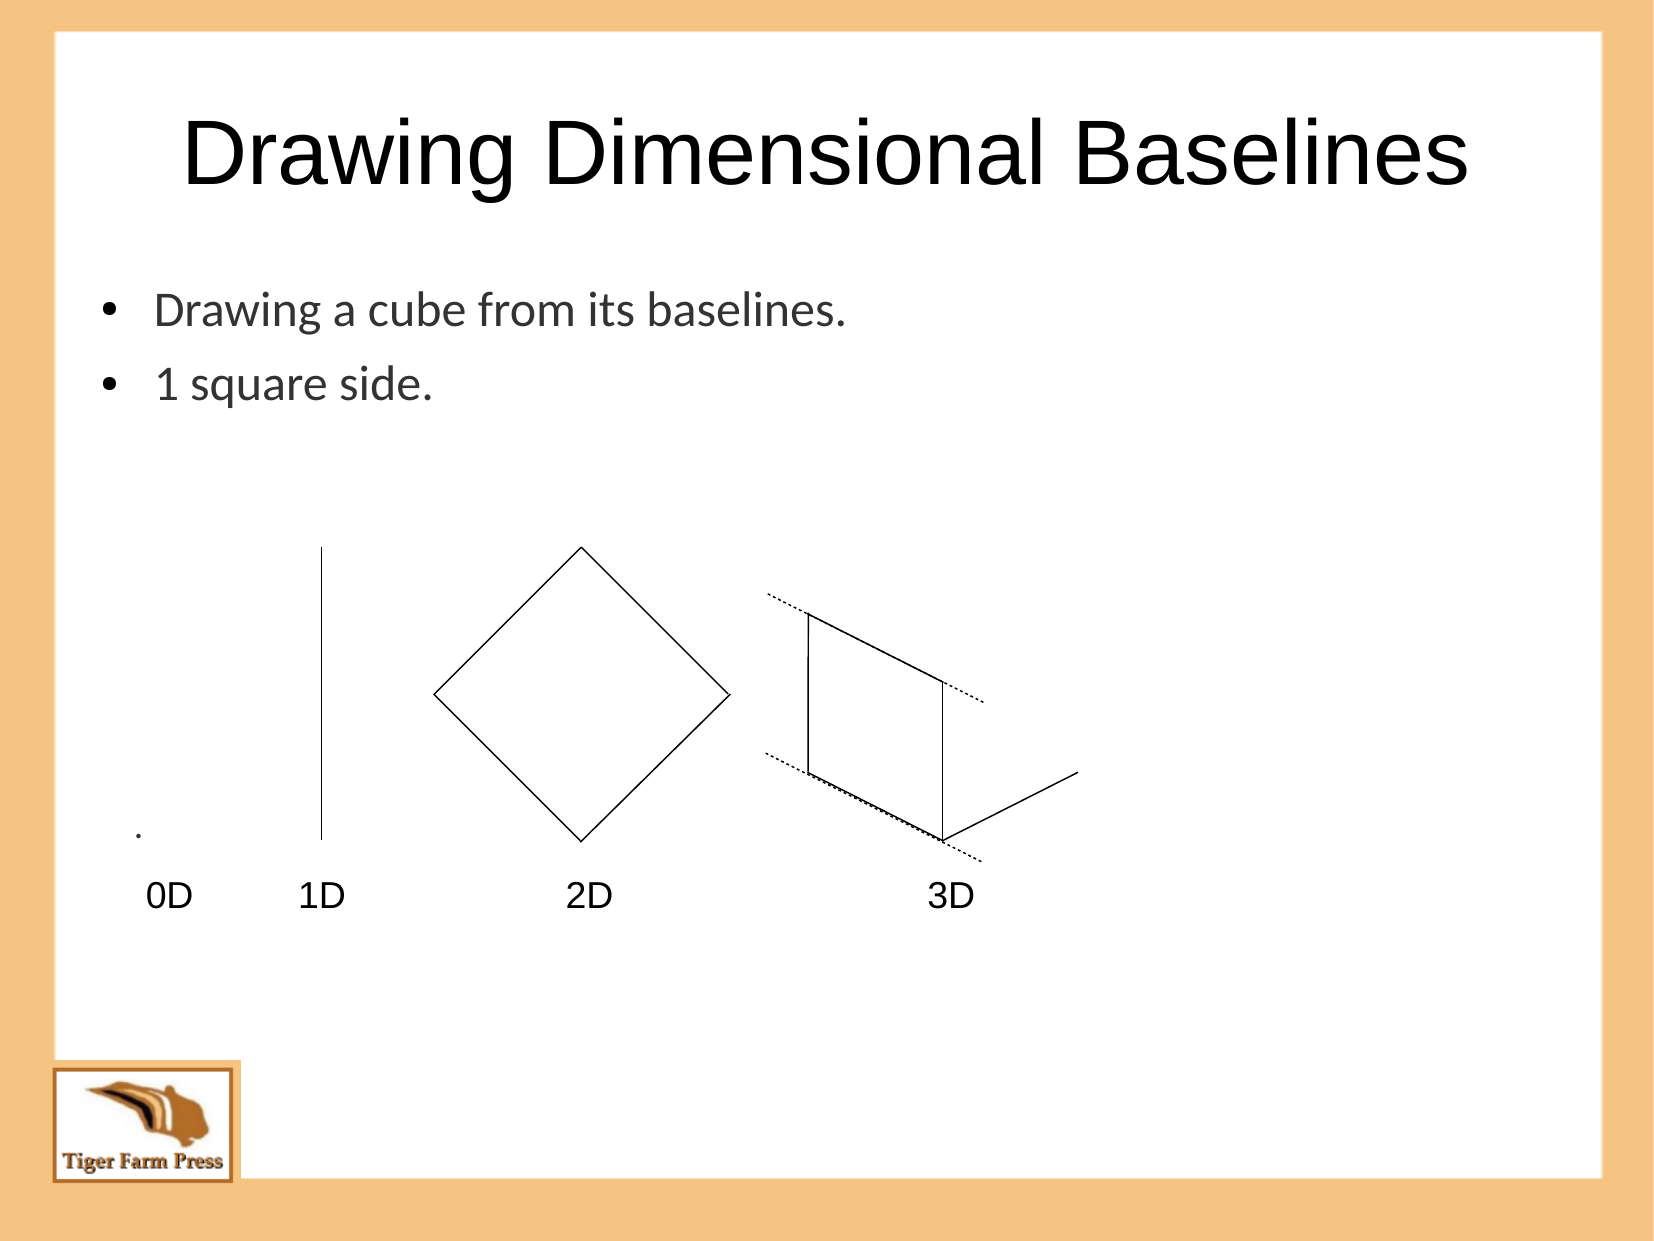

# Drawing Dimensional Baselines
Drawing a cube from its baselines.
1 square side.
 .
 0D 1D 2D 3D